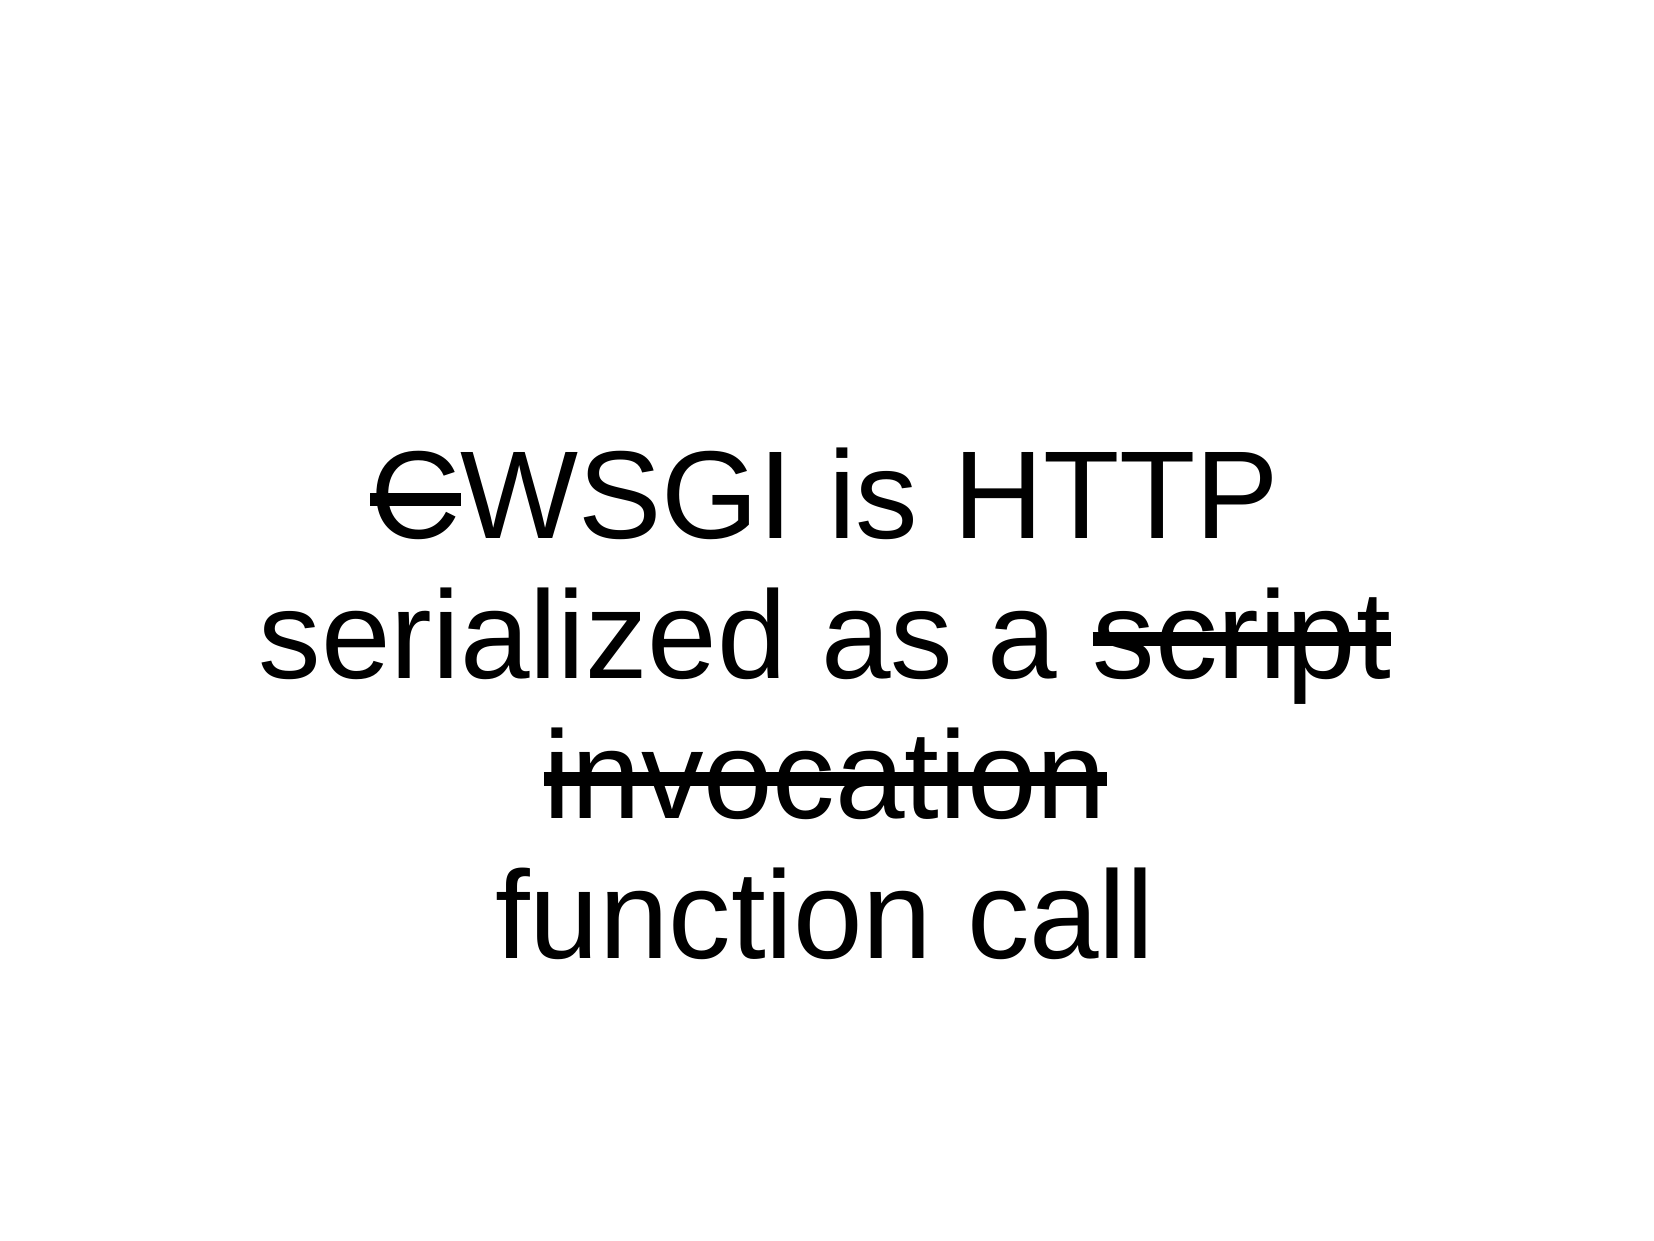

CWSGI is HTTP serialized as a script invocation
function call